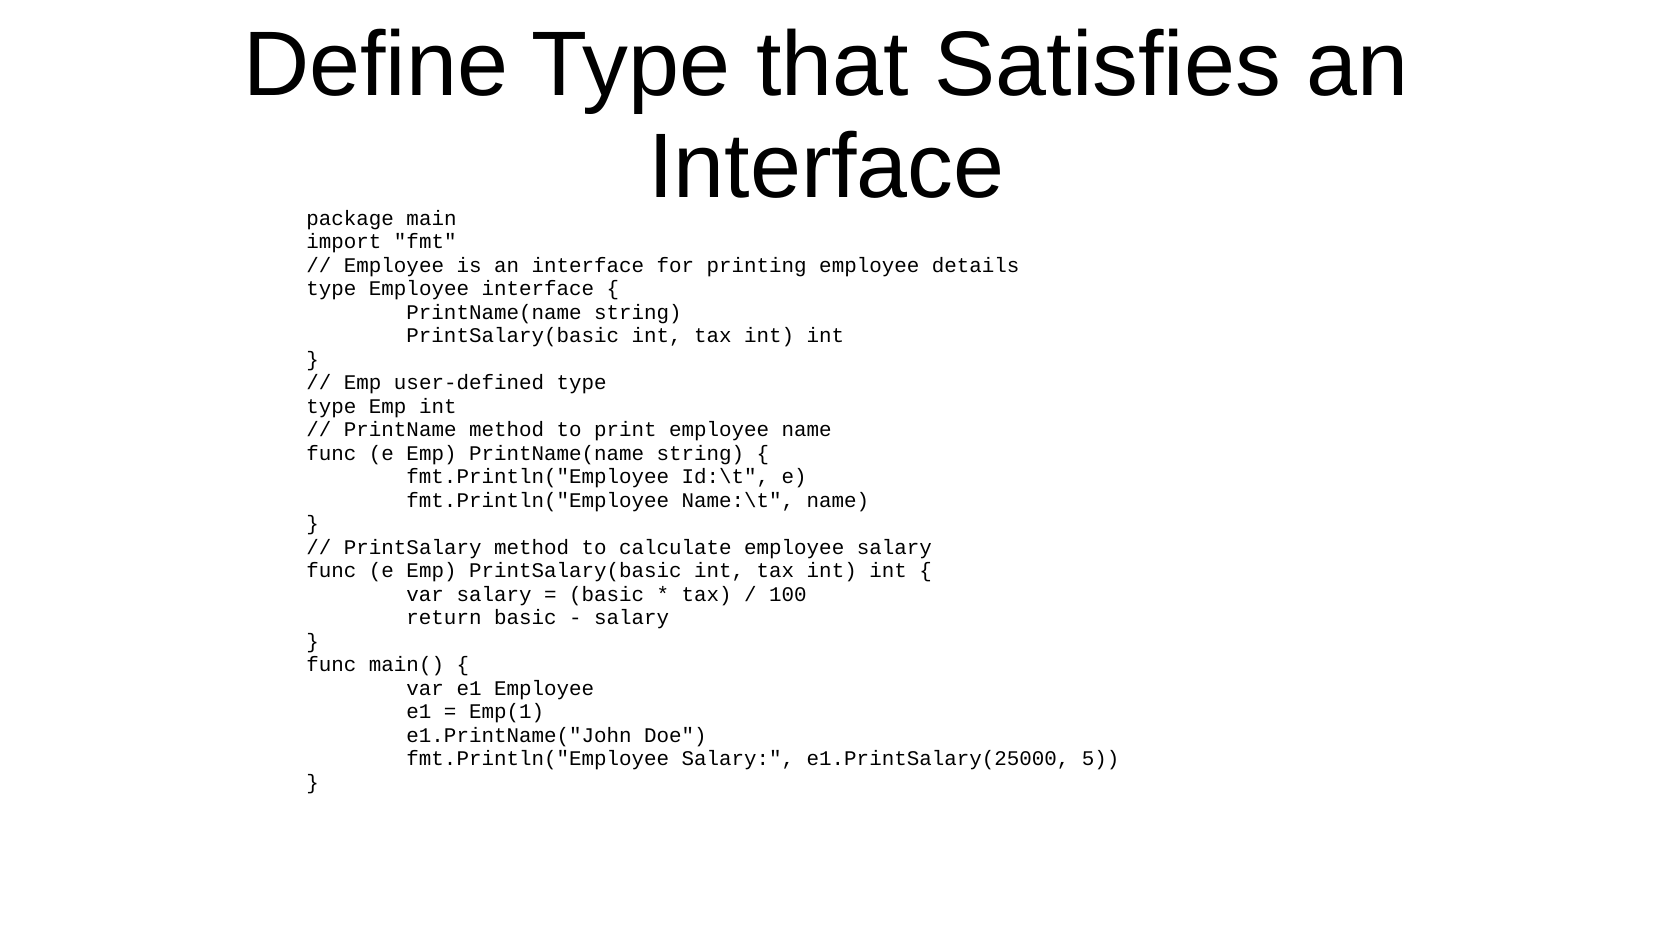

# Define Type that Satisfies an Interface
package main
import "fmt"
// Employee is an interface for printing employee details
type Employee interface {
 PrintName(name string)
 PrintSalary(basic int, tax int) int
}
// Emp user-defined type
type Emp int
// PrintName method to print employee name
func (e Emp) PrintName(name string) {
 fmt.Println("Employee Id:\t", e)
 fmt.Println("Employee Name:\t", name)
}
// PrintSalary method to calculate employee salary
func (e Emp) PrintSalary(basic int, tax int) int {
 var salary = (basic * tax) / 100
 return basic - salary
}
func main() {
 var e1 Employee
 e1 = Emp(1)
 e1.PrintName("John Doe")
 fmt.Println("Employee Salary:", e1.PrintSalary(25000, 5))
}